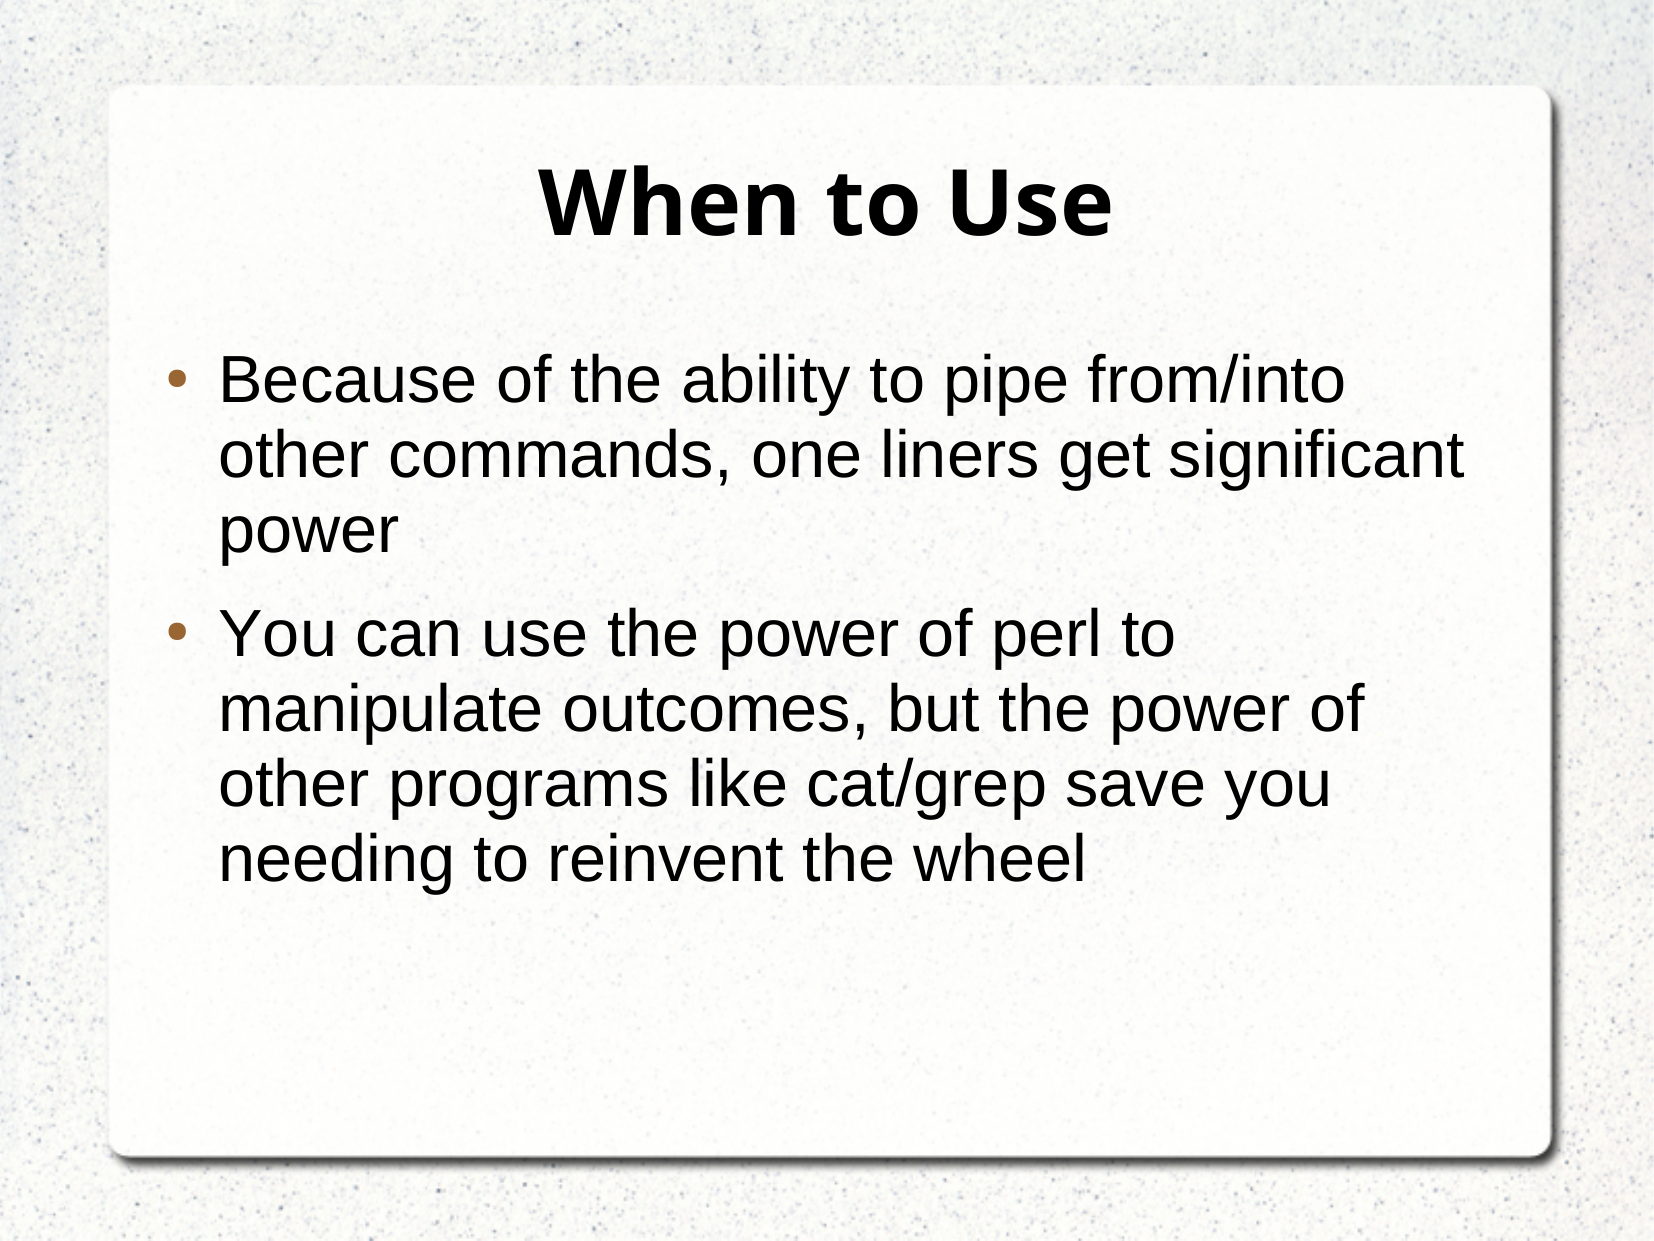

# When to Use
Because of the ability to pipe from/into other commands, one liners get significant power
You can use the power of perl to manipulate outcomes, but the power of other programs like cat/grep save you needing to reinvent the wheel